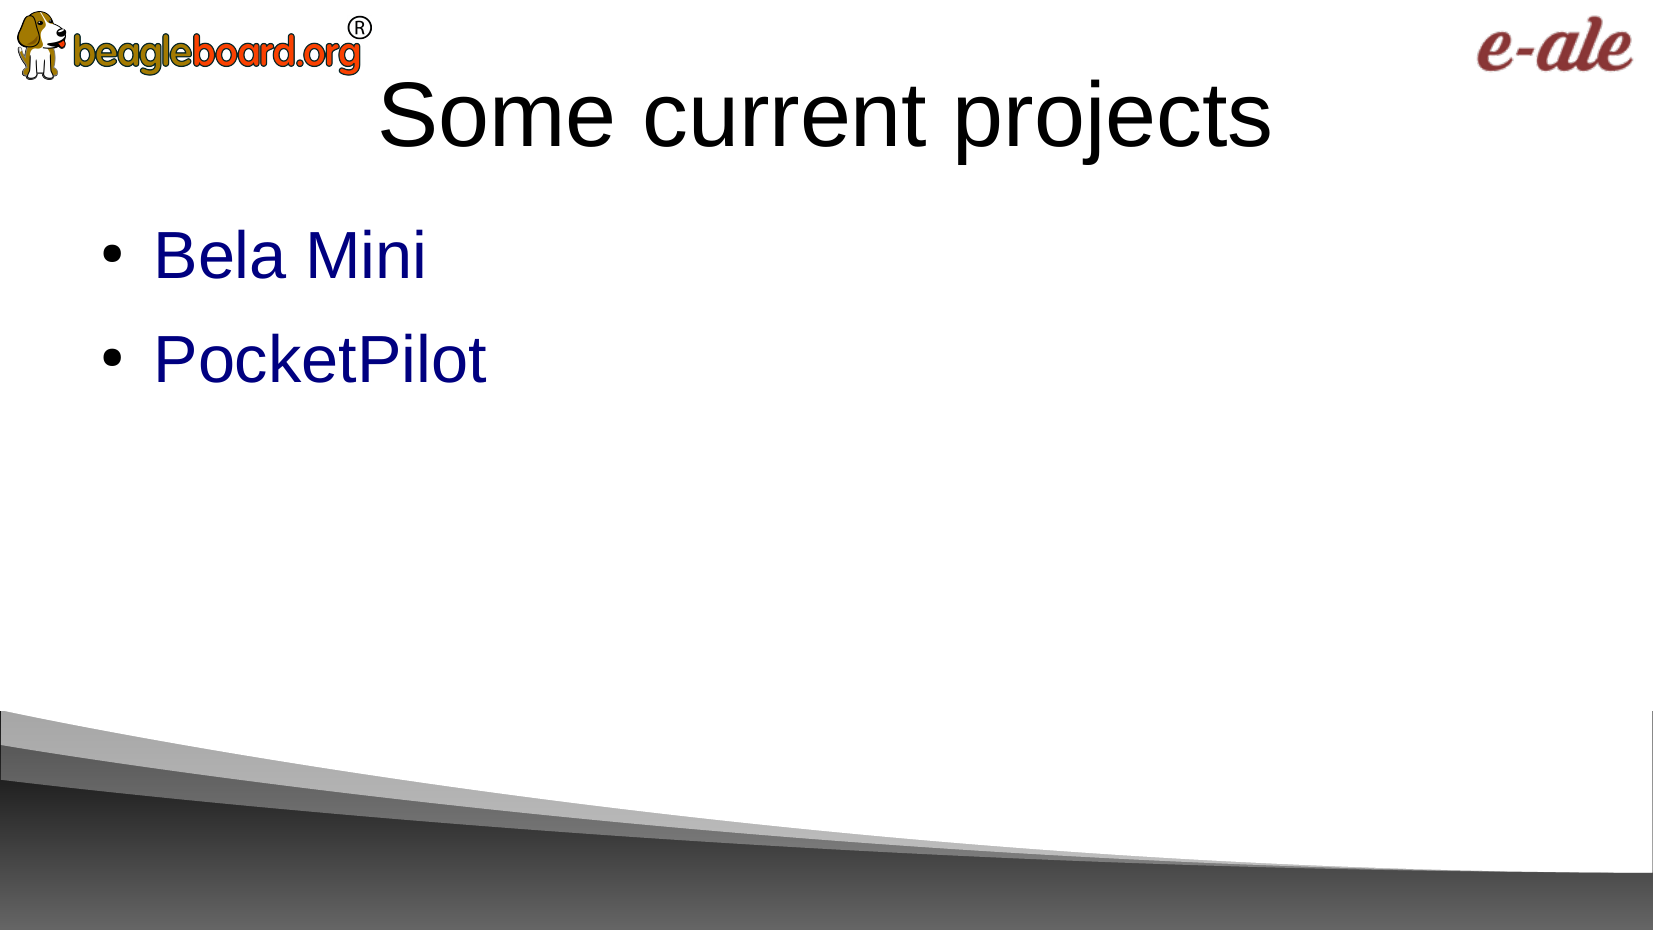

# Some current projects
Bela Mini
PocketPilot